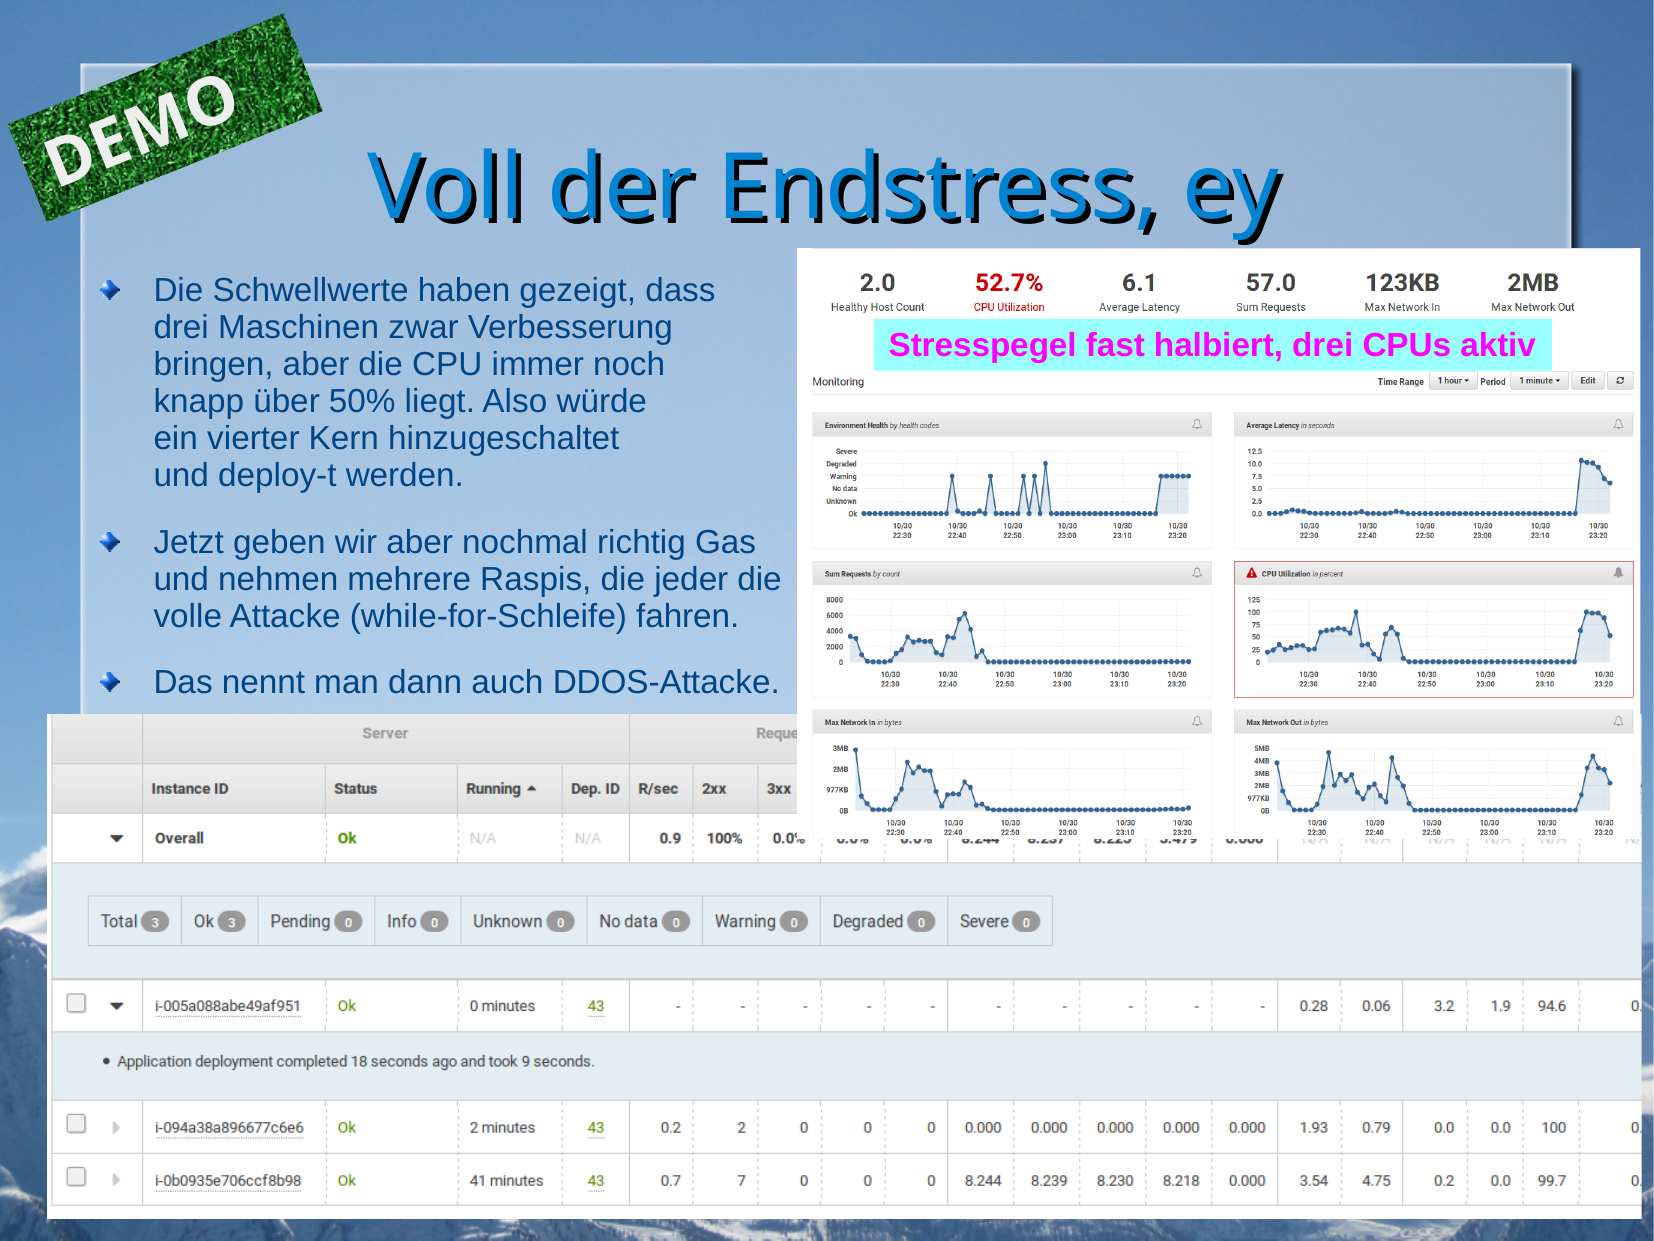

DEMO
# Voll der Endstress, ey
Die Schwellwerte haben gezeigt, dass
drei Maschinen zwar Verbesserung
bringen, aber die CPU immer noch
knapp über 50% liegt. Also würde
ein vierter Kern hinzugeschaltet
und deploy-t werden.
Jetzt geben wir aber nochmal richtig Gas
und nehmen mehrere Raspis, die jeder die
volle Attacke (while-for-Schleife) fahren.
Das nennt man dann auch DDOS-Attacke.
Stresspegel fast halbiert, drei CPUs aktiv
117